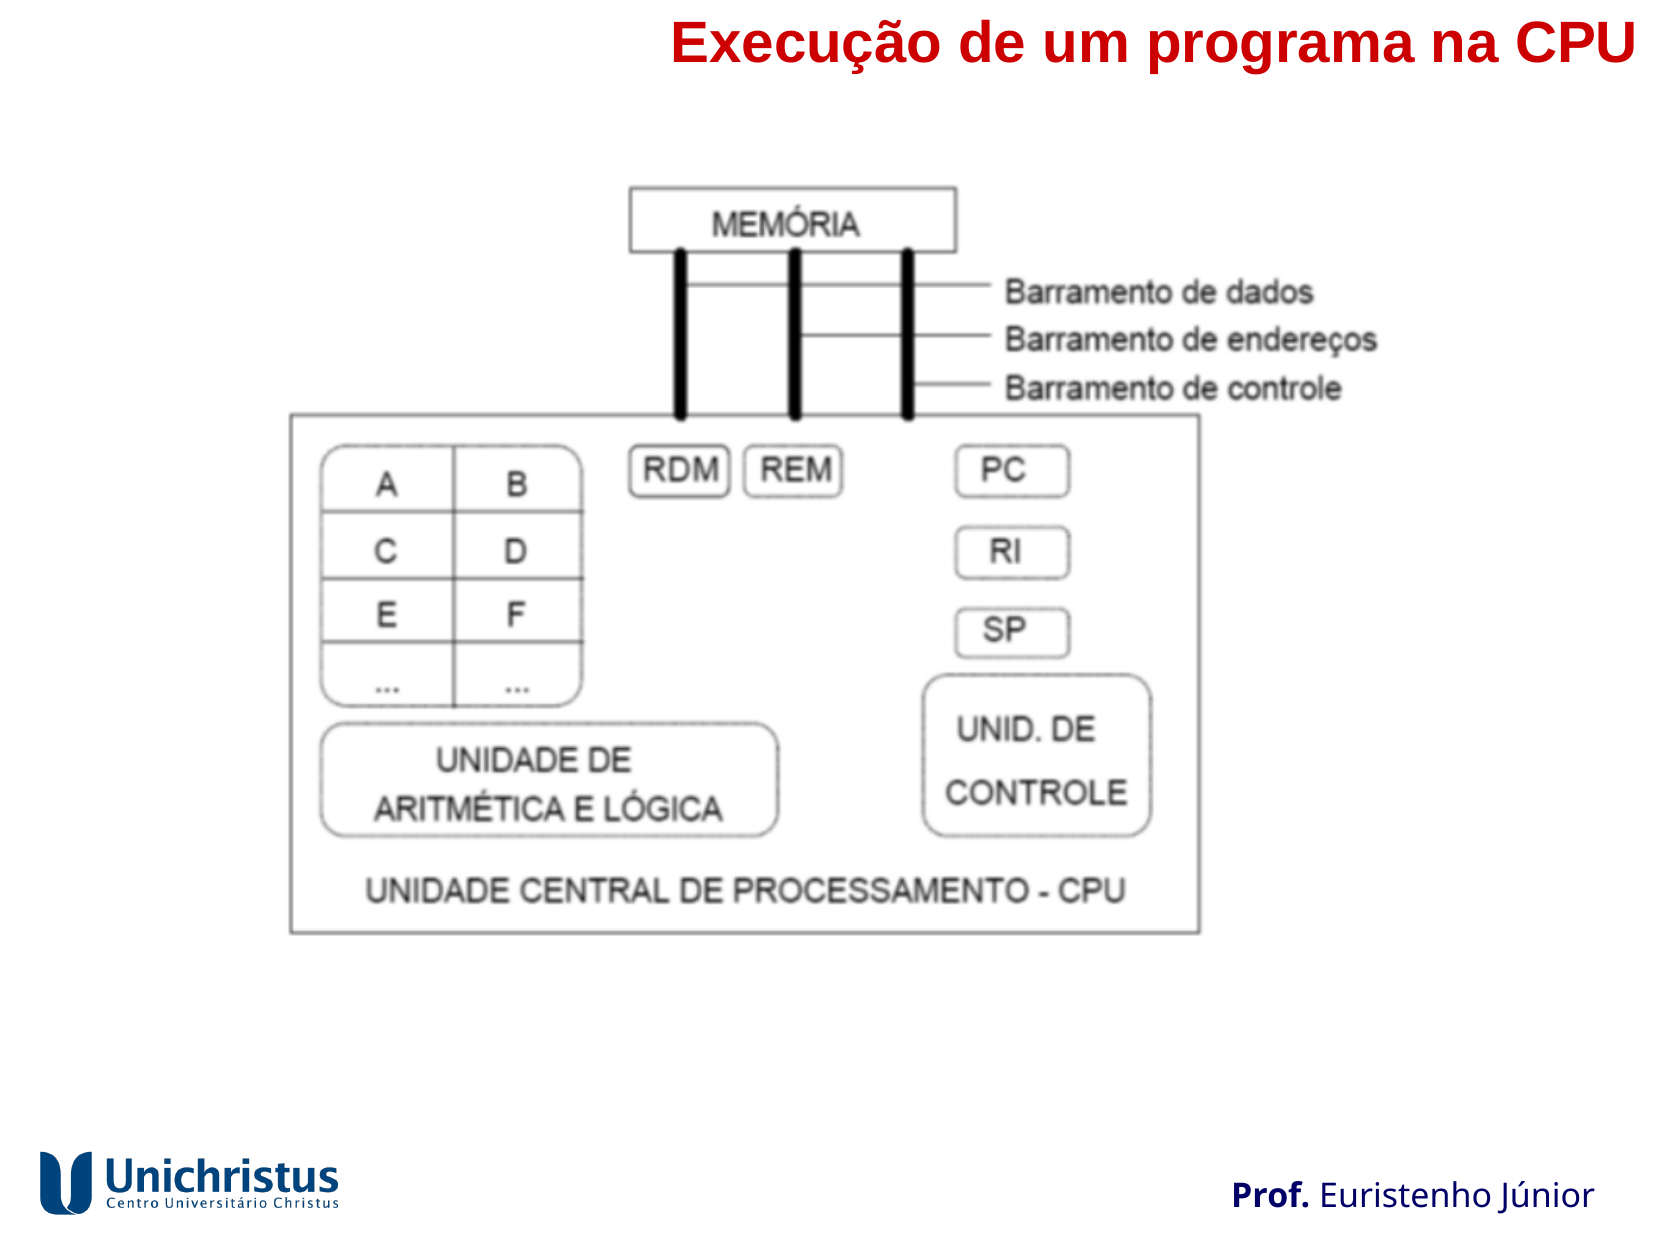

Execução de um programa na CPU
Prof. Euristenho Júnior